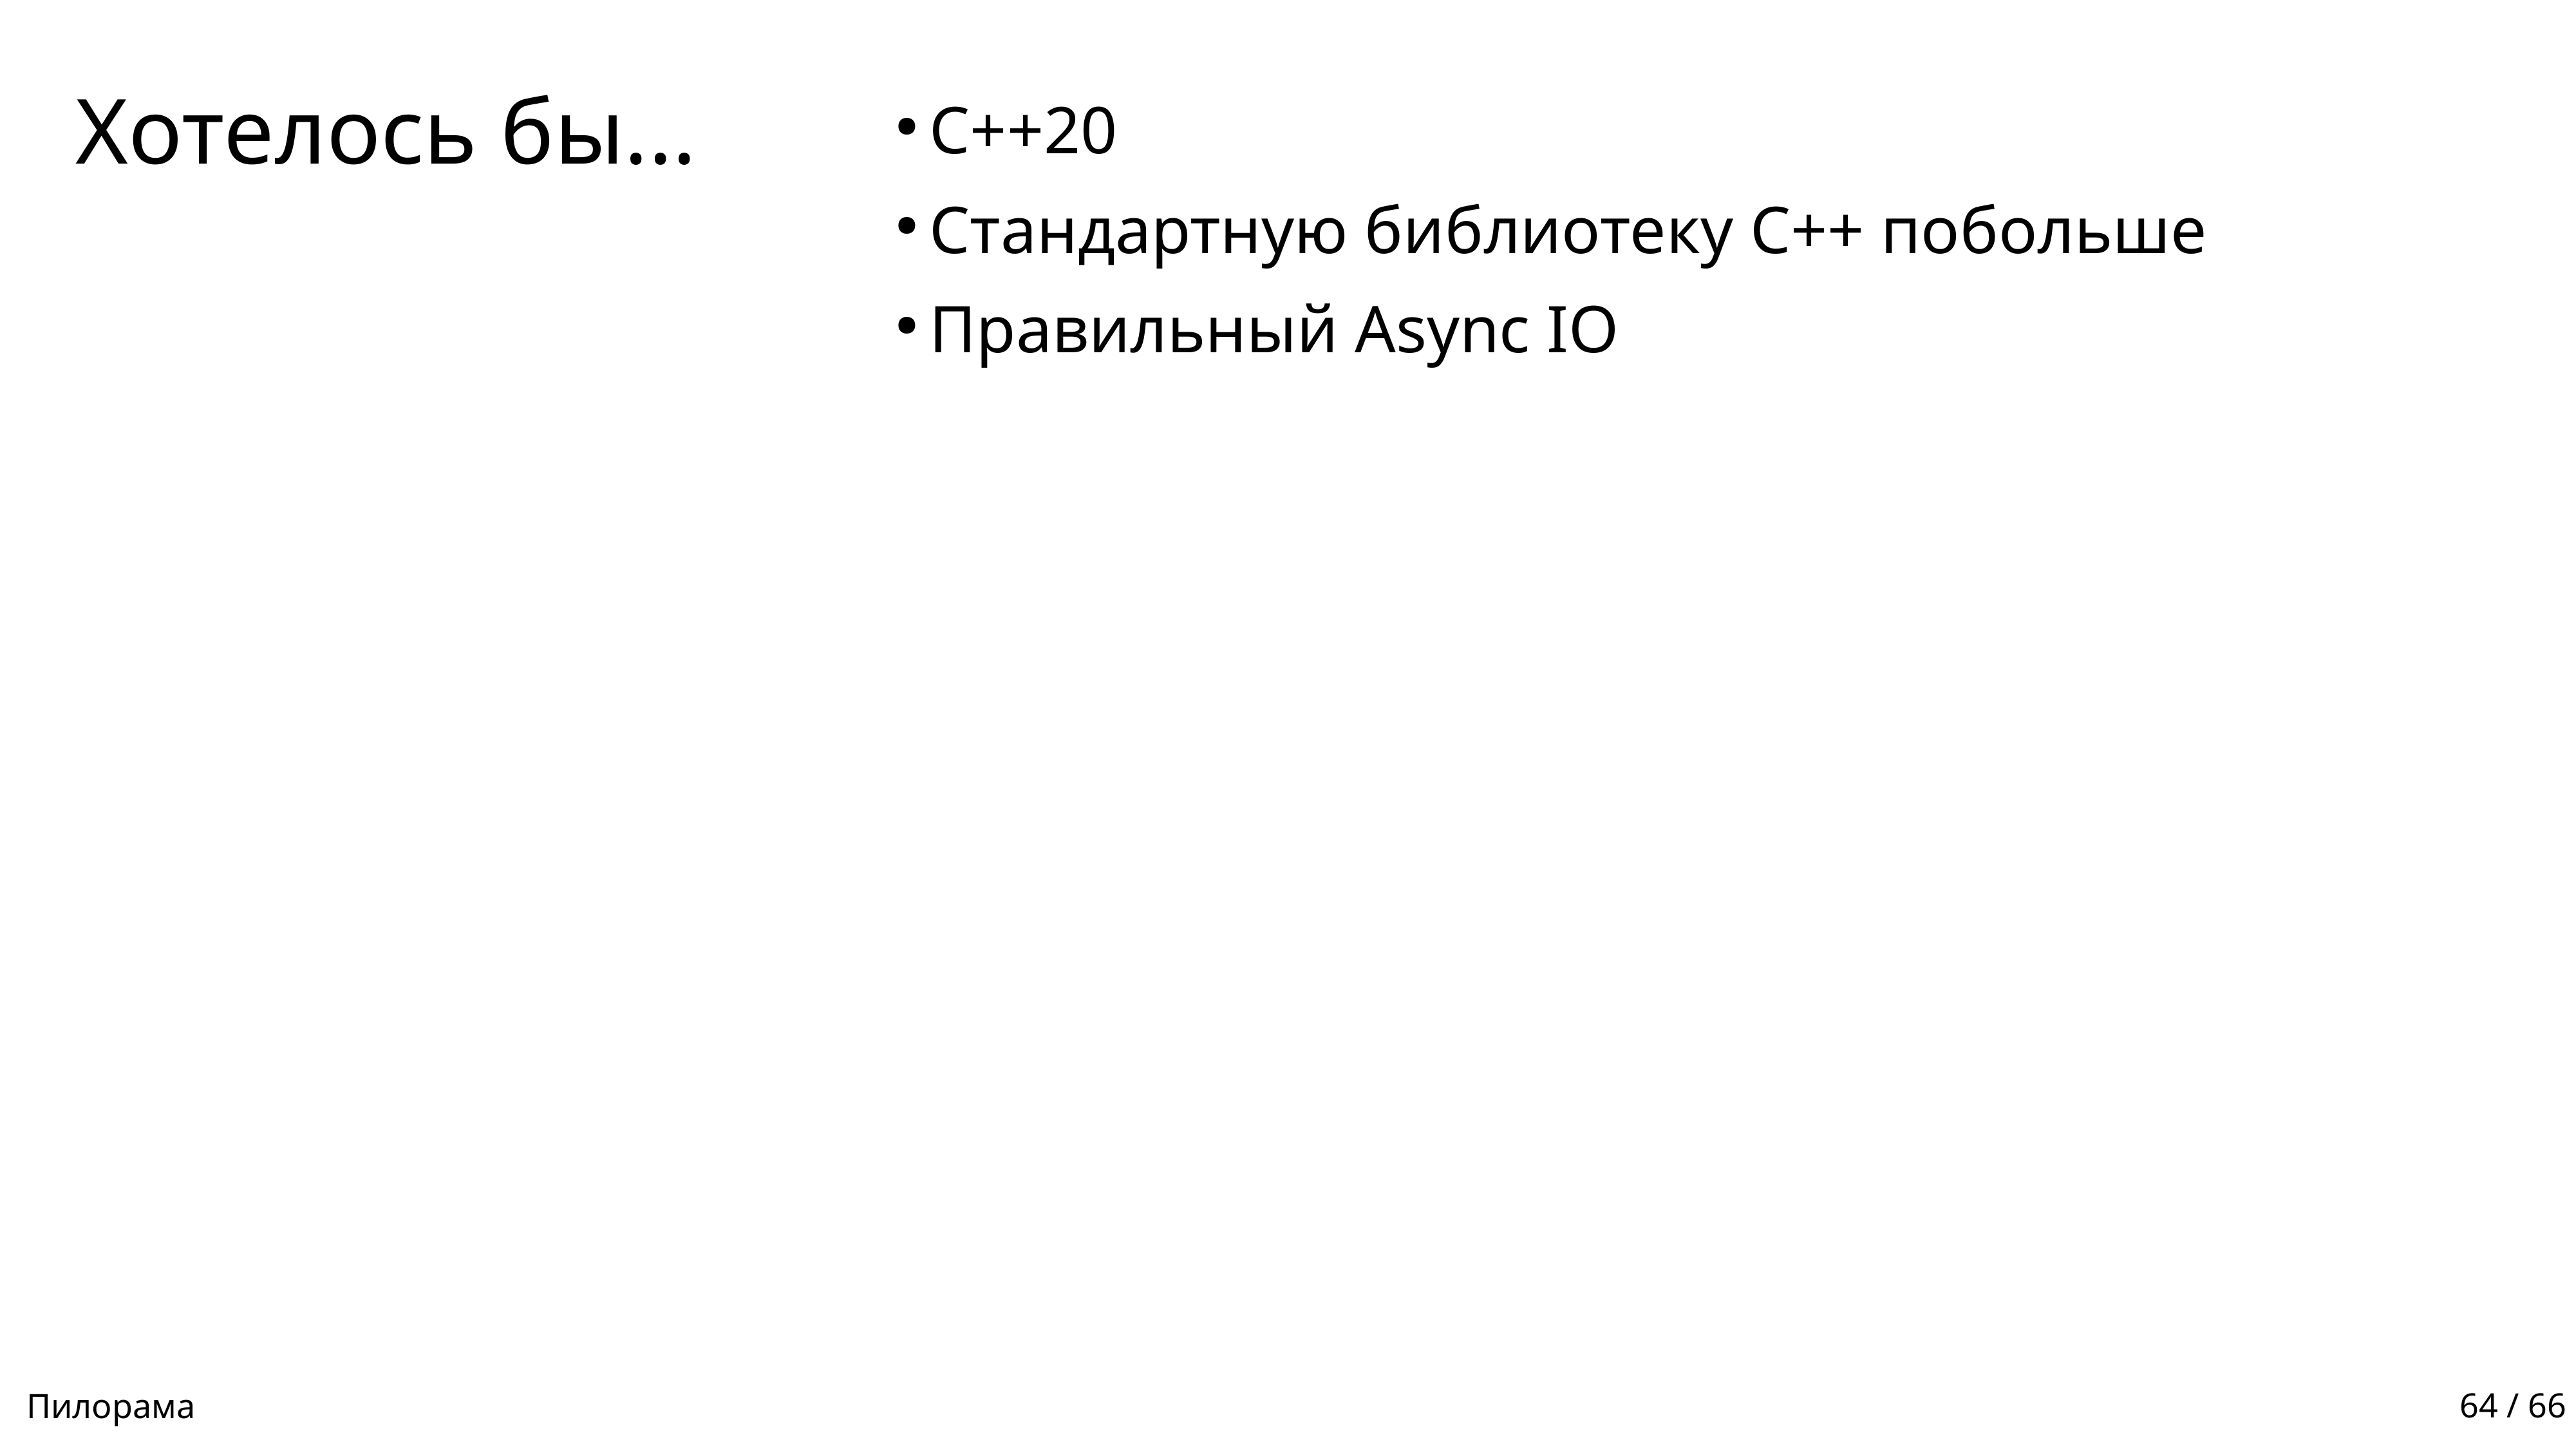

# Хотелось бы...
C++20
Стандартную библиотеку C++ побольше
Правильный Async IO
Пилорама